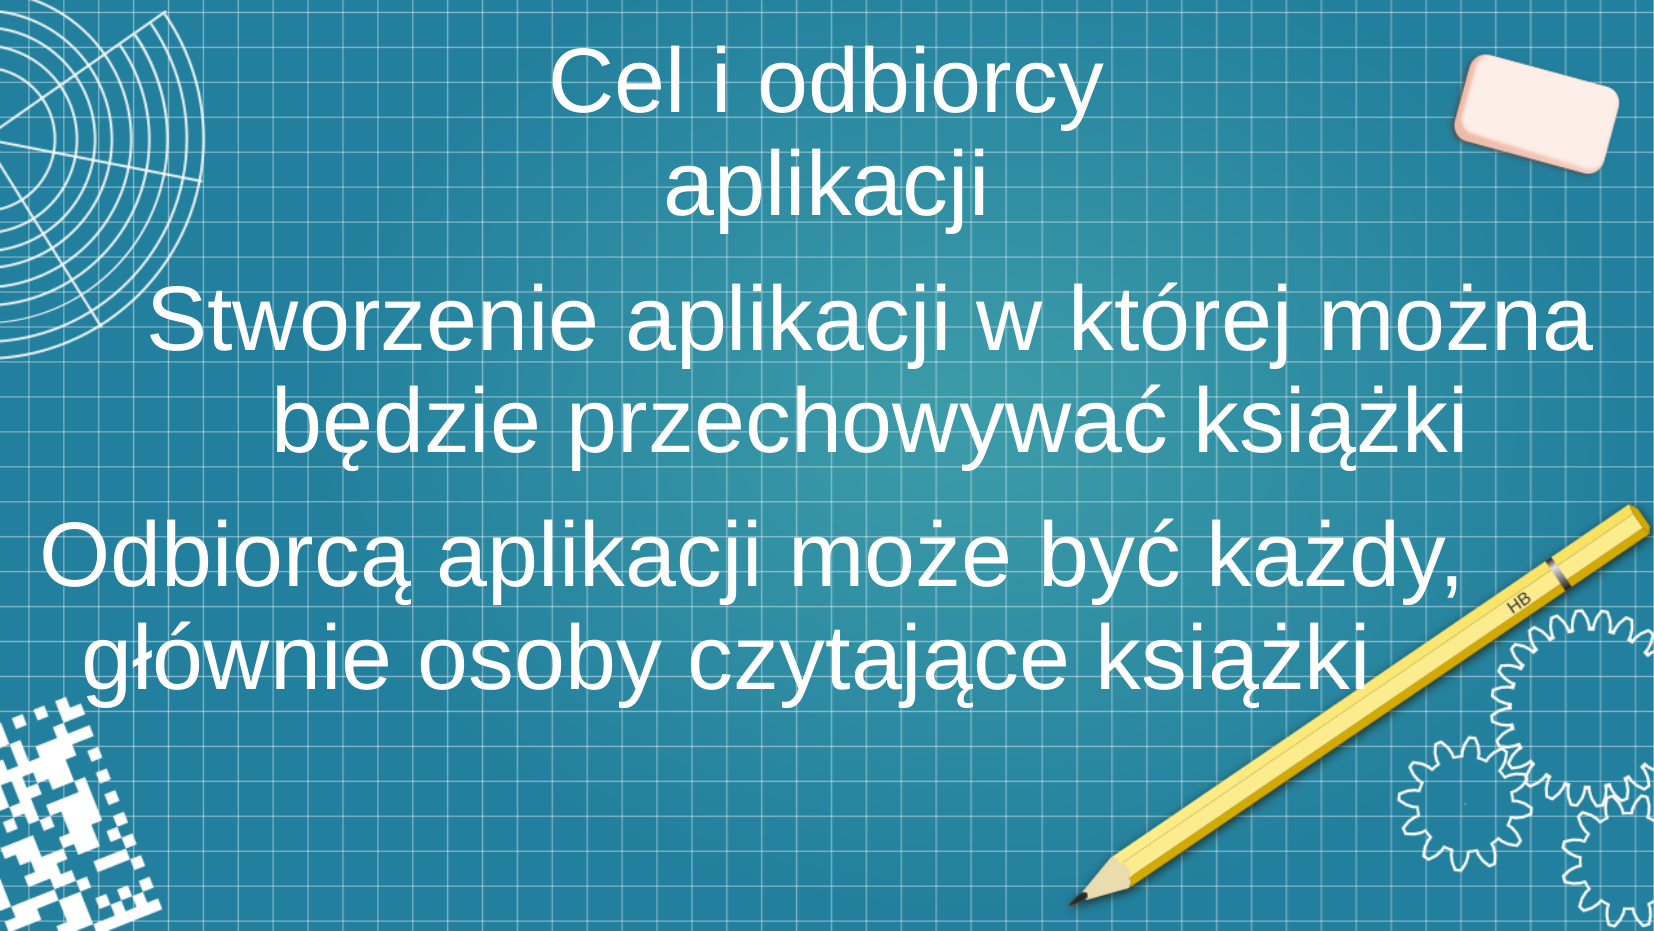

# Cel i odbiorcy aplikacji
Stworzenie aplikacji w której można będzie przechowywać książki
Odbiorcą aplikacji może być każdy, głównie osoby czytające książki